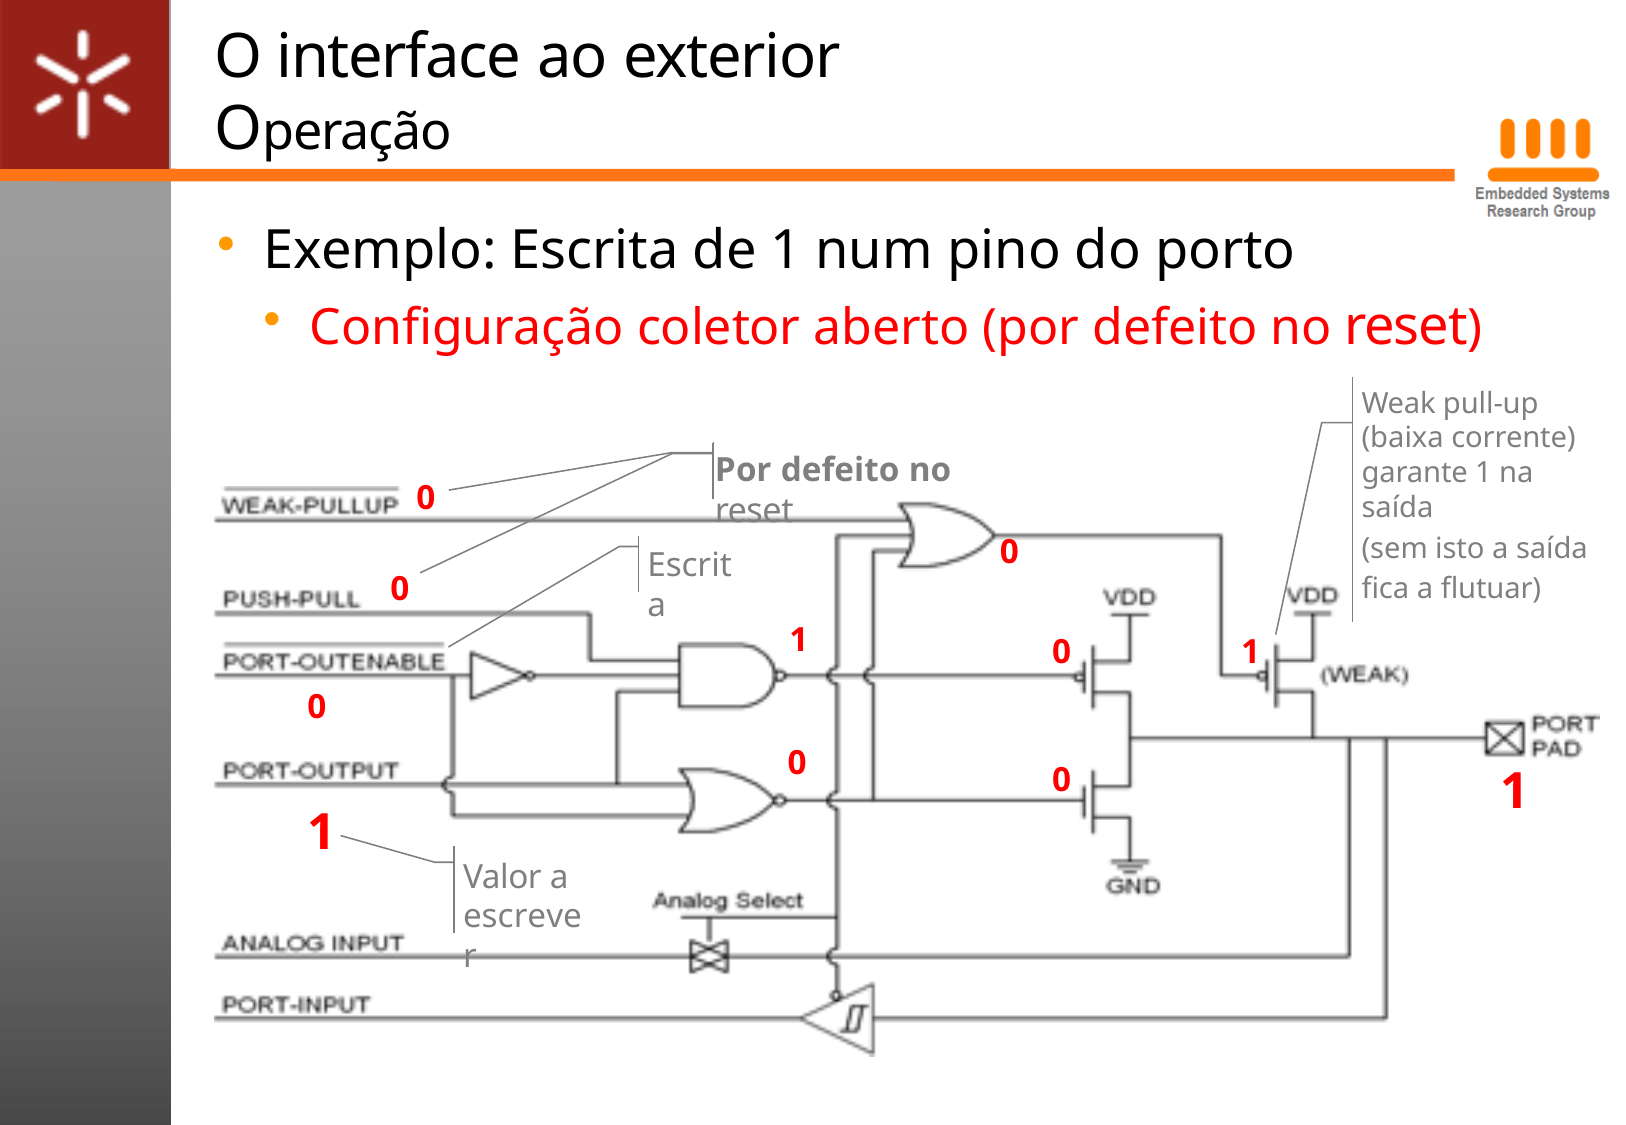

# O interface ao exterior Operação
Exemplo: Escrita de 1 num pino do porto
Configuração coletor aberto (por defeito no reset)
Weak pull-up (baixa corrente) garante 1 na saída
(sem isto a saída fica a flutuar)
Por defeito no reset
0
0
Escrita
0
1
0
1
0
0
1
0
1
Valor a escrever